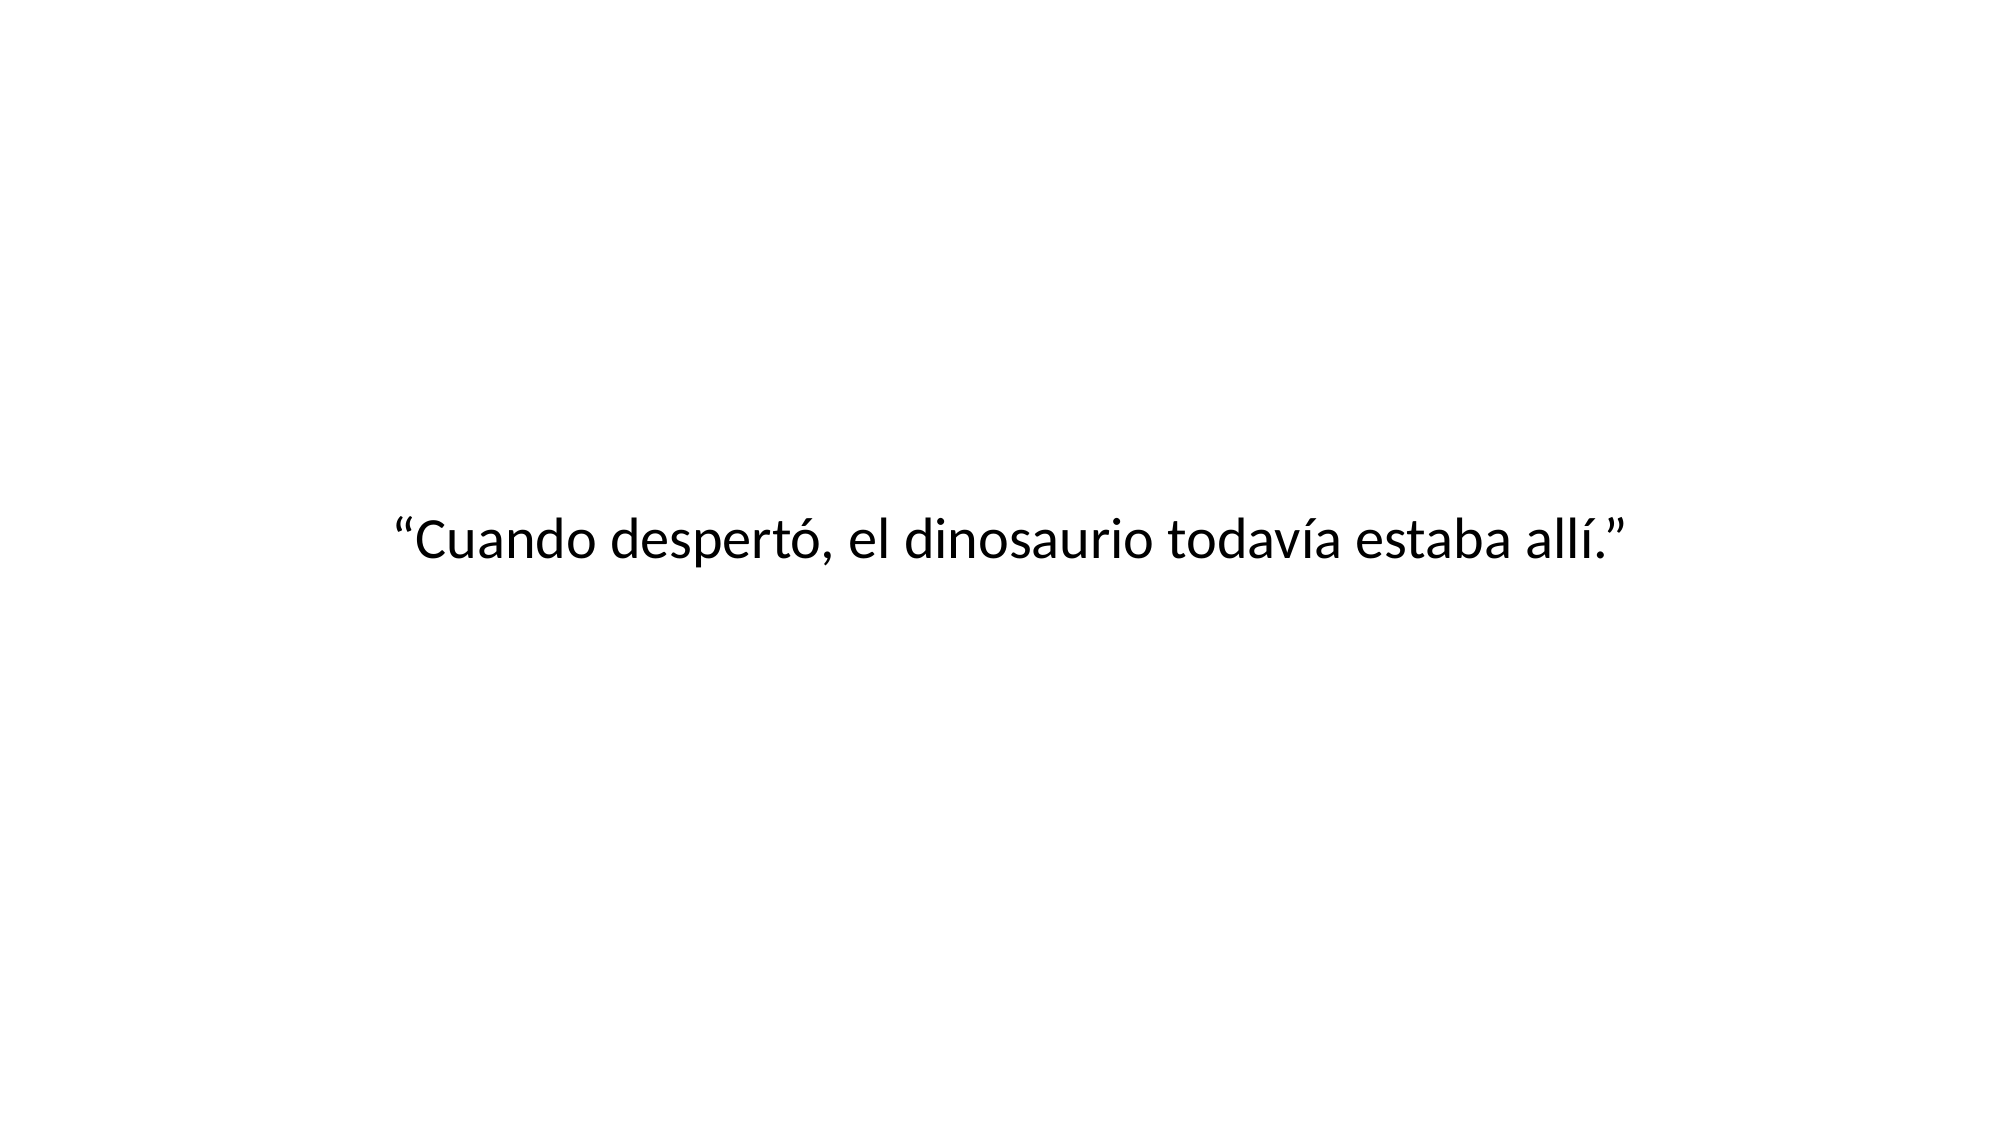

# “Cuando despertó, el dinosaurio todavía estaba allí.”